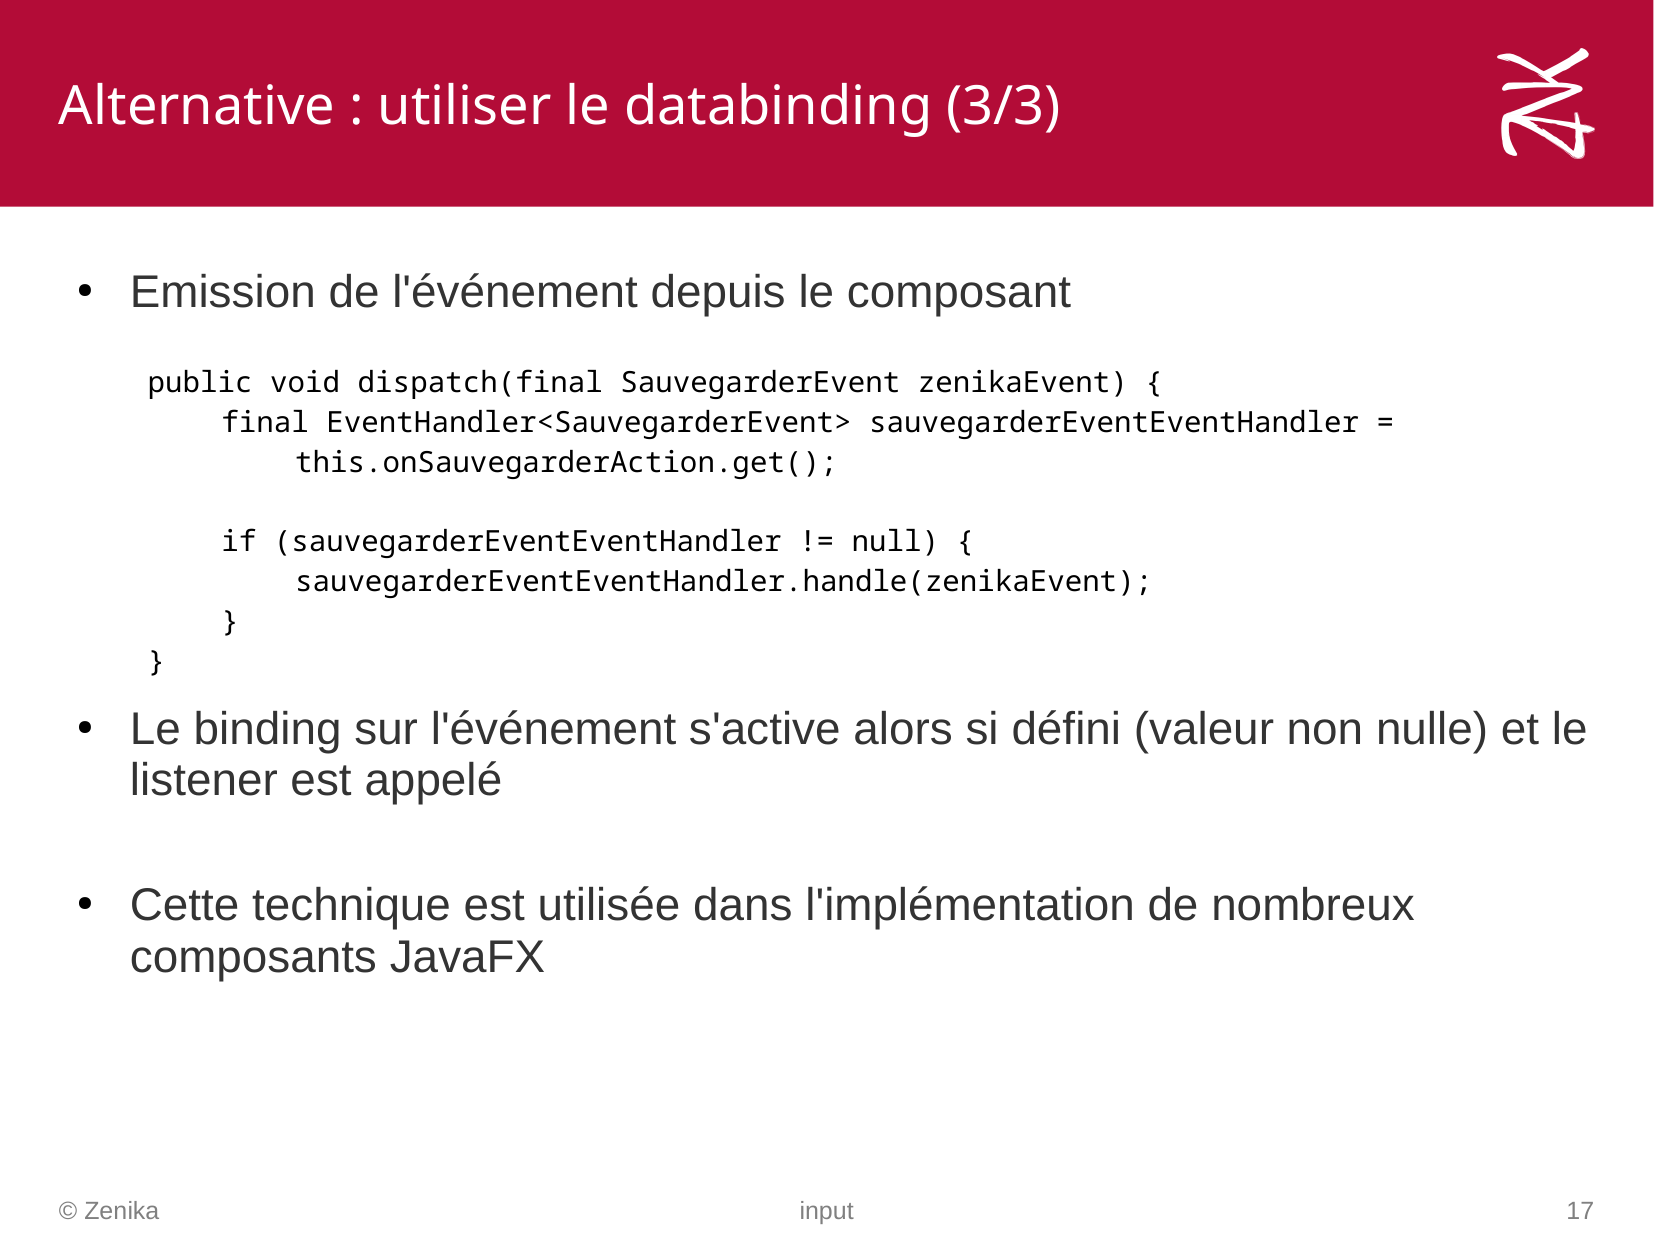

# Alternative : utiliser le databinding (3/3)
Emission de l'événement depuis le composant
Le binding sur l'événement s'active alors si défini (valeur non nulle) et le listener est appelé
Cette technique est utilisée dans l'implémentation de nombreux composants JavaFX
	public void dispatch(final SauvegarderEvent zenikaEvent) {
		final EventHandler<SauvegarderEvent> sauvegarderEventEventHandler =
			this.onSauvegarderAction.get();
		if (sauvegarderEventEventHandler != null) {
			sauvegarderEventEventHandler.handle(zenikaEvent);
		}
	}